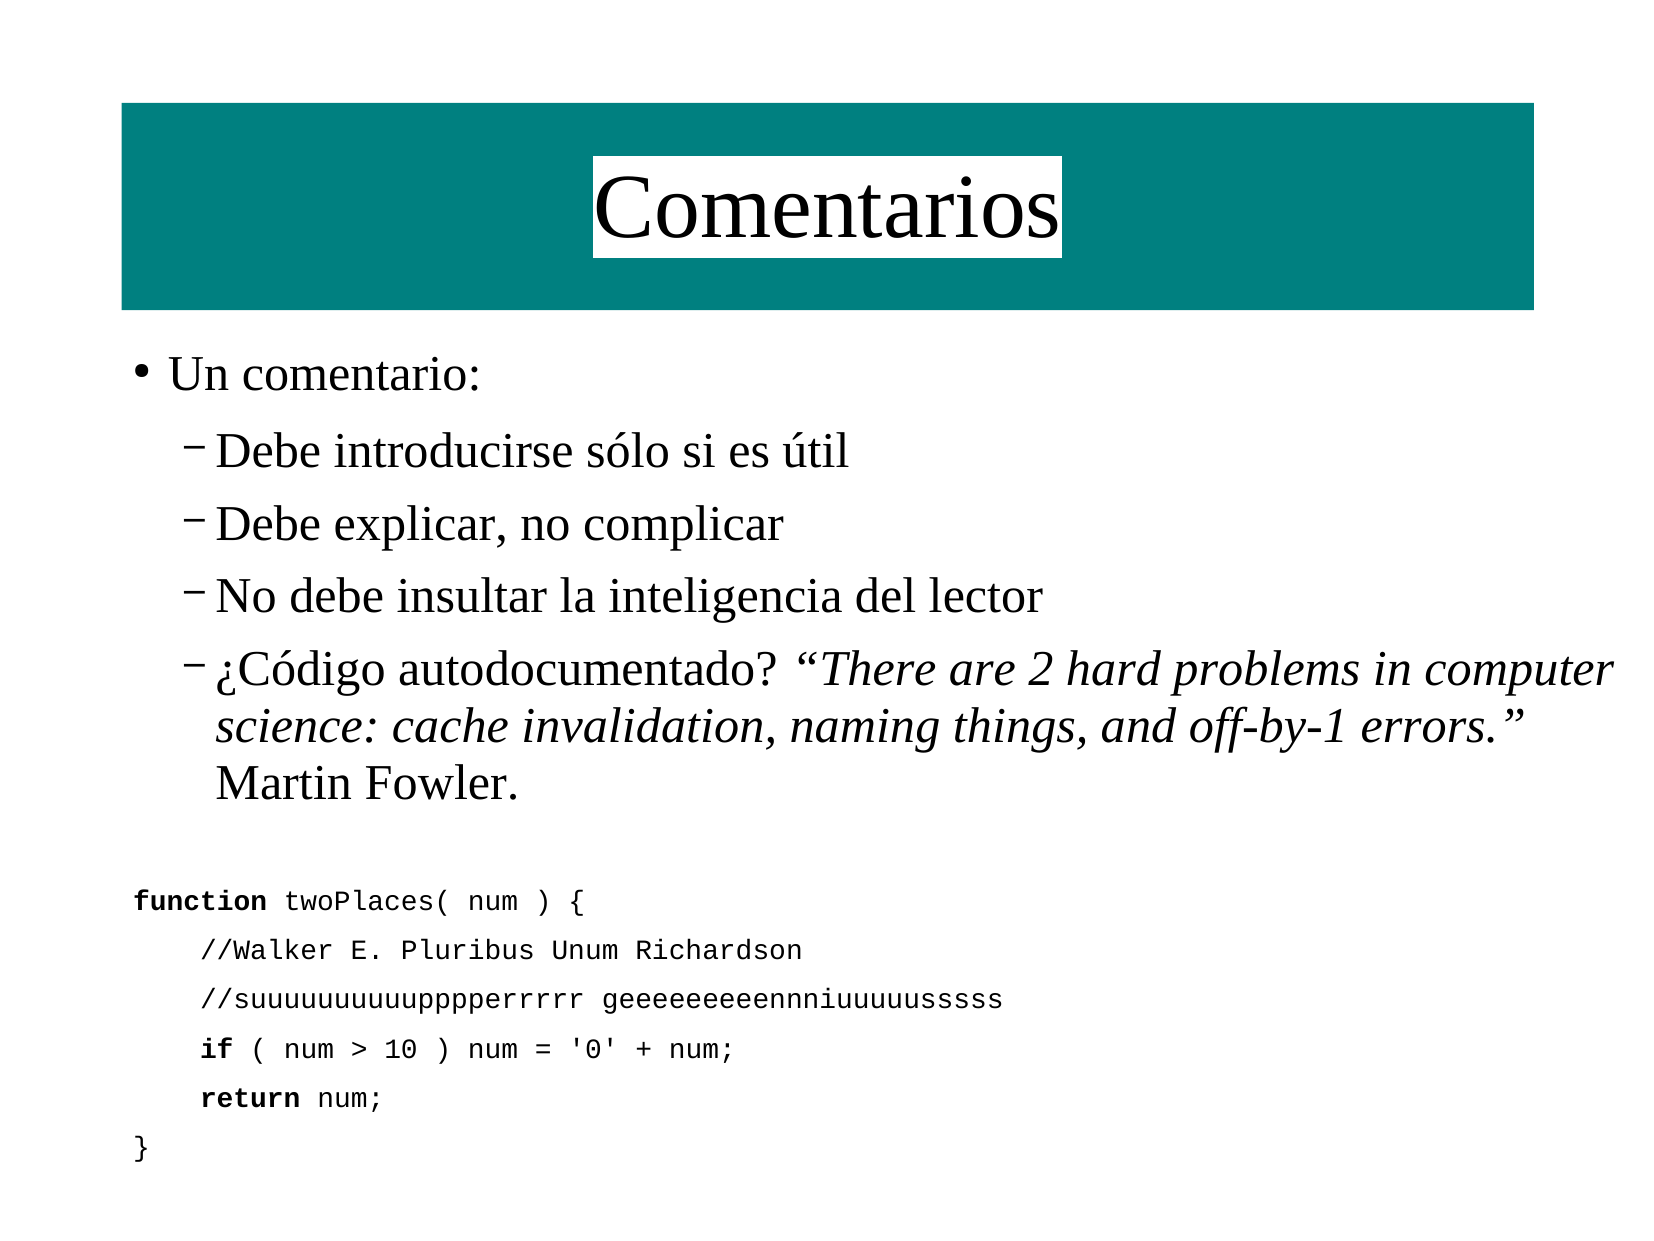

# Comentarios
Un comentario:
Debe introducirse sólo si es útil
Debe explicar, no complicar
No debe insultar la inteligencia del lector
¿Código autodocumentado? “There are 2 hard problems in computer science: cache invalidation, naming things, and off-by-1 errors.” Martin Fowler.
function twoPlaces( num ) {
 //Walker E. Pluribus Unum Richardson
 //suuuuuuuuuupppperrrrr geeeeeeeeennniuuuuusssss
 if ( num > 10 ) num = '0' + num;
 return num;
}